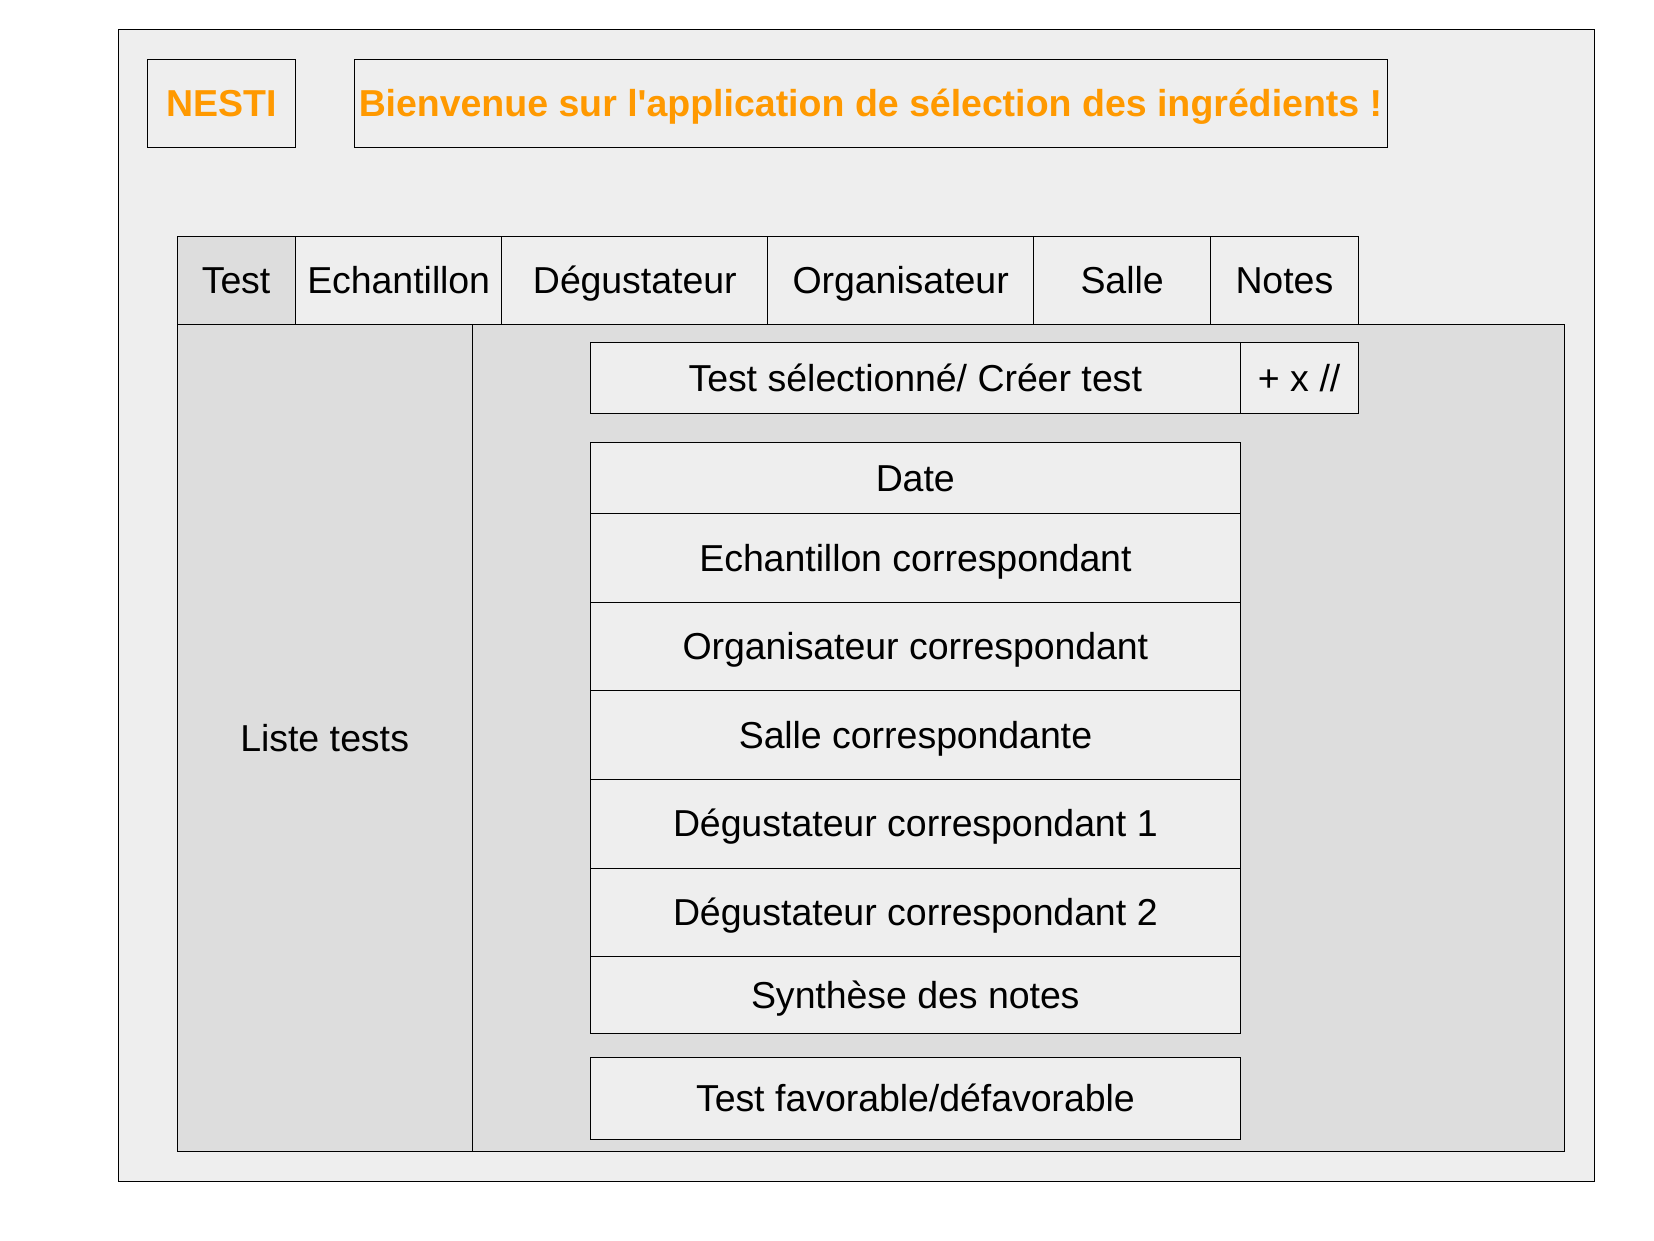

NESTI
Bienvenue sur l'application de sélection des ingrédients !
Test
Echantillon
Dégustateur
Organisateur
Salle
Notes
Liste tests
Test sélectionné/ Créer test
+ x //
Date
Echantillon correspondant
Organisateur correspondant
Salle correspondante
Dégustateur correspondant 1
Dégustateur correspondant 2
Synthèse des notes
Test favorable/défavorable